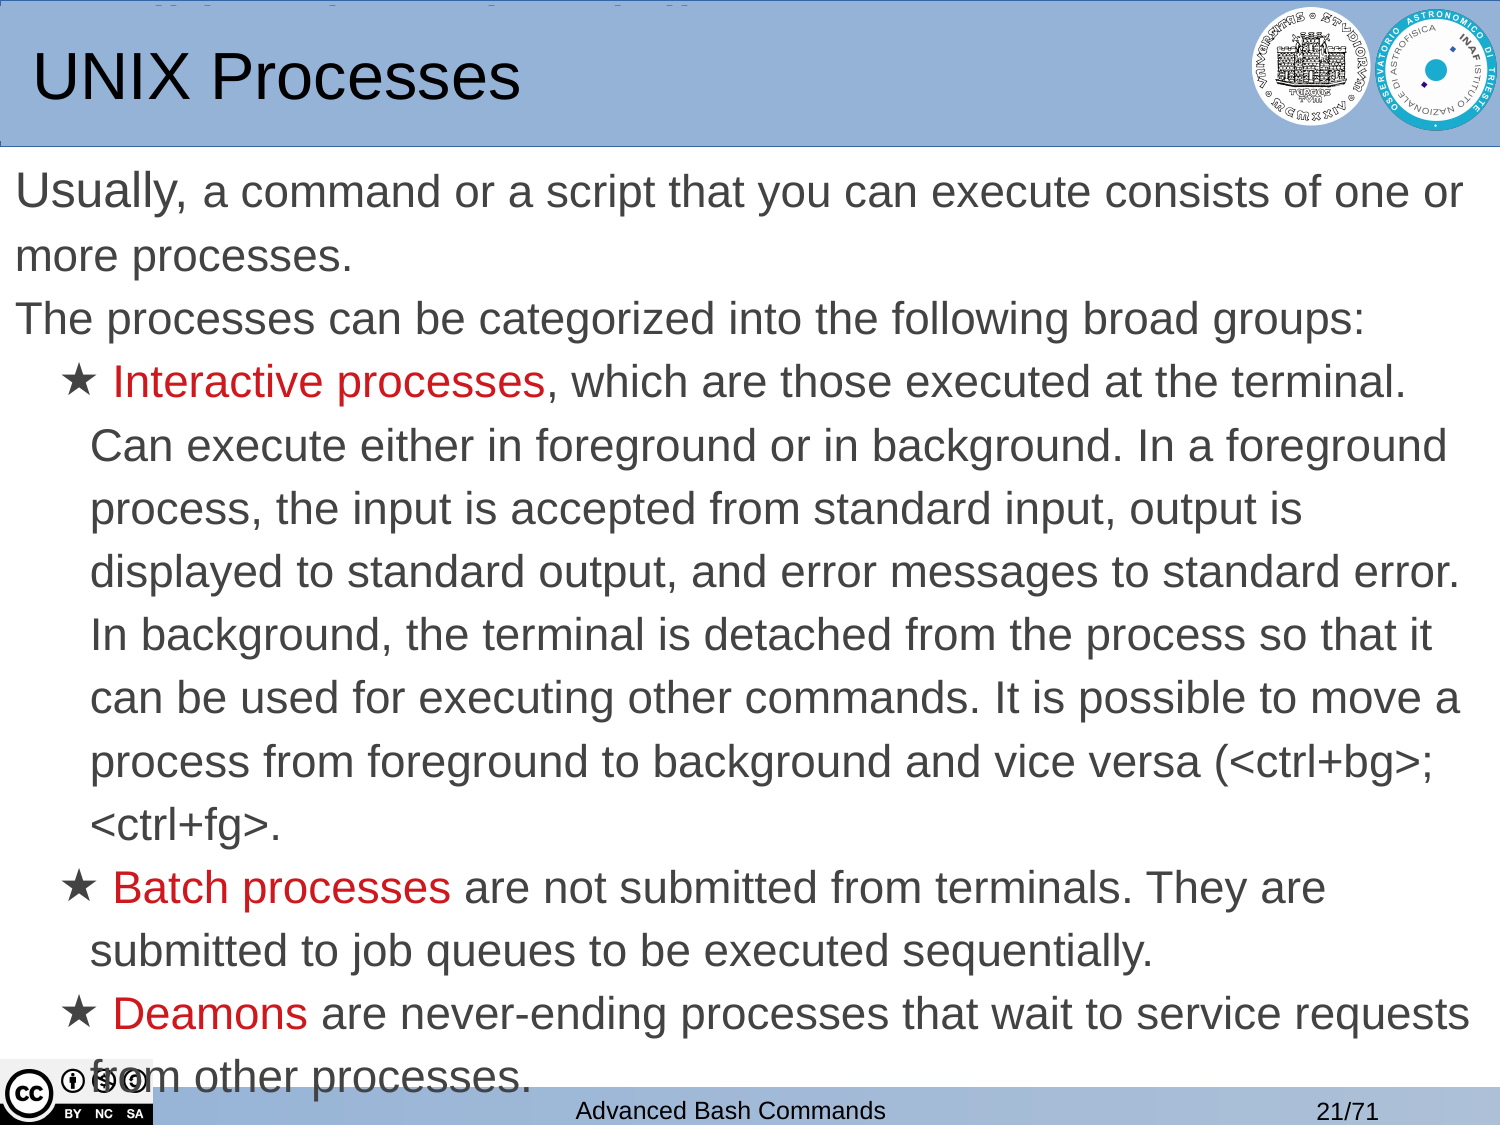

# Traditional service delivery
UNIX Processes
Usually, a command or a script that you can execute consists of one or more processes.
The processes can be categorized into the following broad groups:
 Interactive processes, which are those executed at the terminal. Can execute either in foreground or in background. In a foreground process, the input is accepted from standard input, output is displayed to standard output, and error messages to standard error. In background, the terminal is detached from the process so that it can be used for executing other commands. It is possible to move a process from foreground to background and vice versa (<ctrl+bg>; <ctrl+fg>.
 Batch processes are not submitted from terminals. They are submitted to job queues to be executed sequentially.
 Deamons are never-ending processes that wait to service requests from other processes.